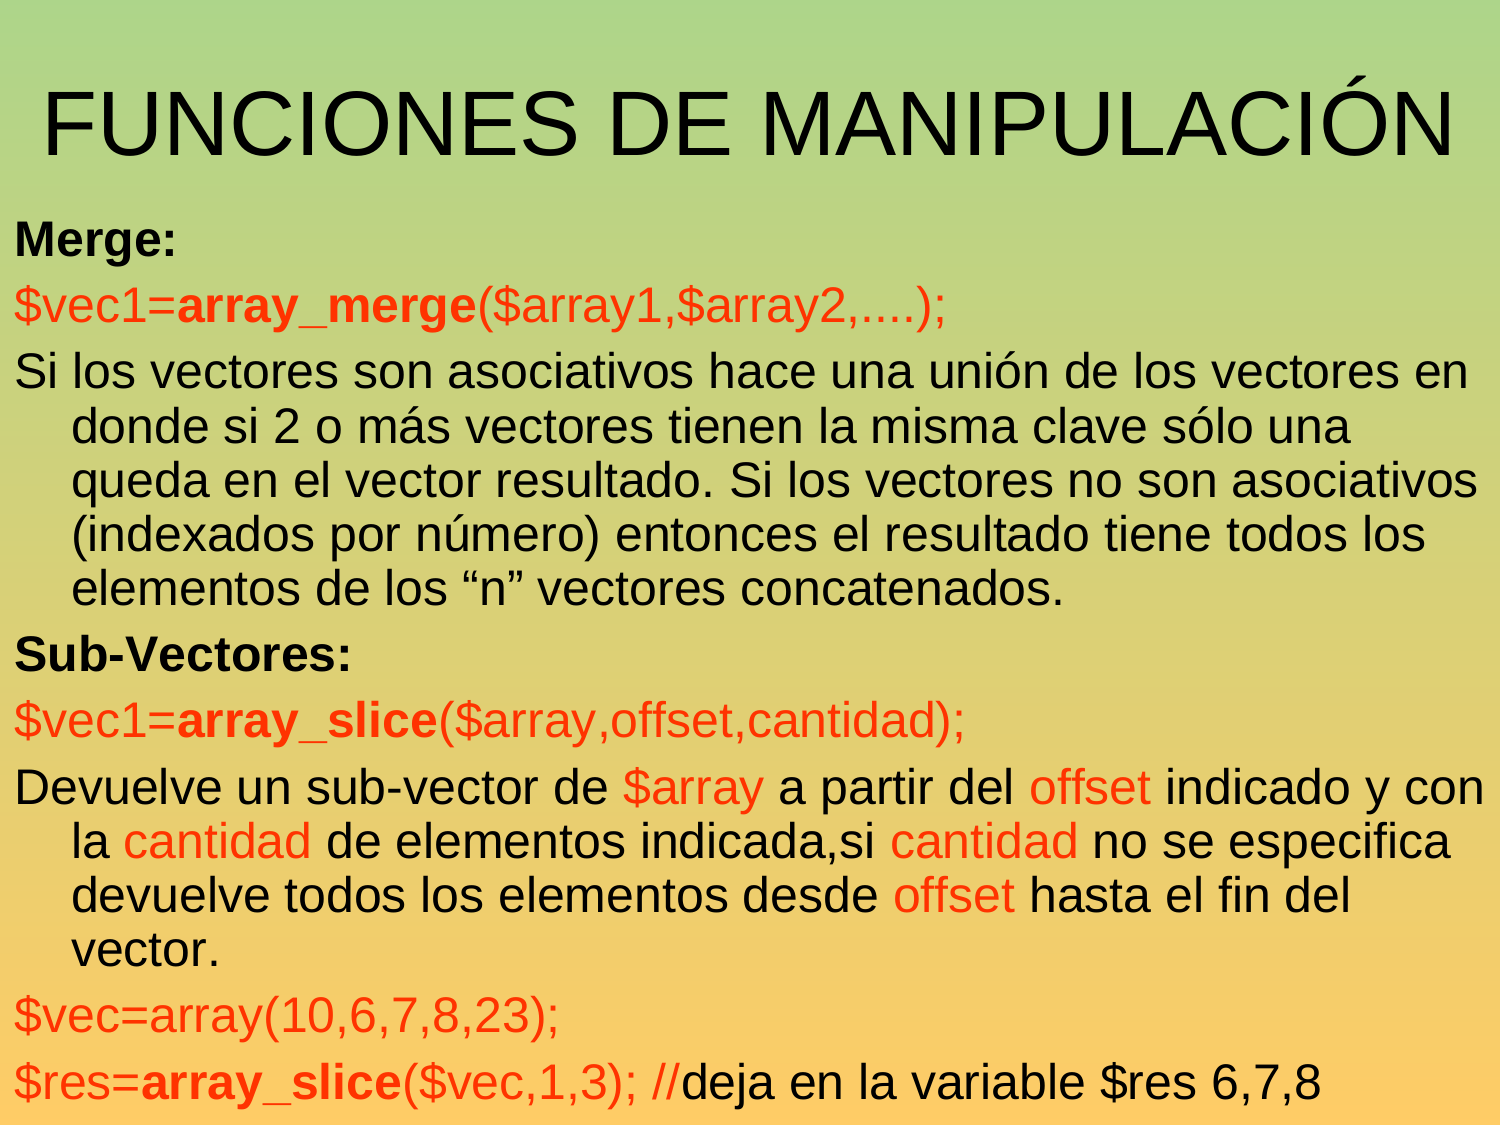

# Merge:
$vec1=array_merge($array1,$array2,....);
Si los vectores son asociativos hace una unión de los vectores en donde si 2 o más vectores tienen la misma clave sólo una queda en el vector resultado. Si los vectores no son asociativos (indexados por número) entonces el resultado tiene todos los elementos de los “n” vectores concatenados.
Sub-Vectores:
$vec1=array_slice($array,offset,cantidad);
Devuelve un sub-vector de $array a partir del offset indicado y con la cantidad de elementos indicada,si cantidad no se especifica devuelve todos los elementos desde offset hasta el fin del vector.
$vec=array(10,6,7,8,23);
$res=array_slice($vec,1,3); //deja en la variable $res 6,7,8
FUNCIONES DE MANIPULACIÓN